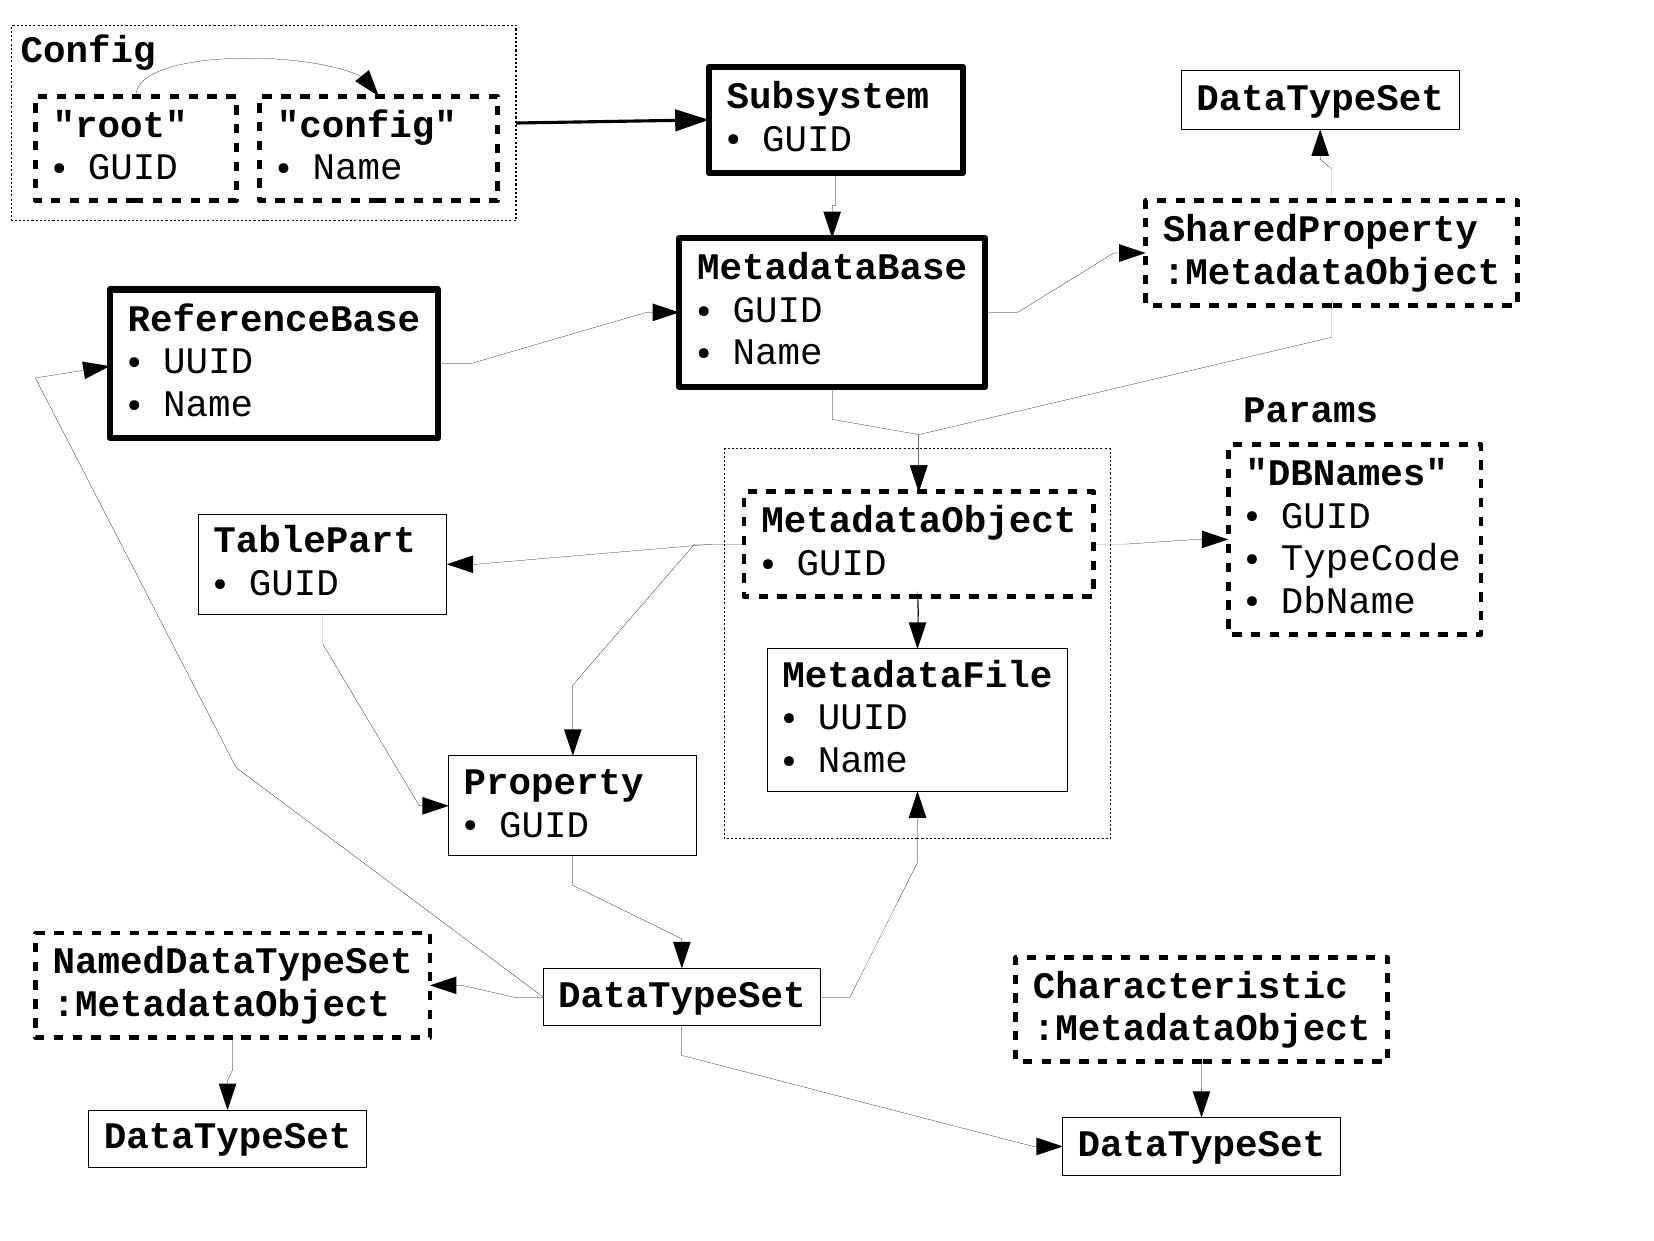

Config
Subsystem
GUID
DataTypeSet
"root"
GUID
"config"
Name
SharedProperty
:MetadataObject
MetadataBase
GUID
Name
ReferenceBase
UUID
Name
Params
"DBNames"
GUID
TypeCode
DbName
MetadataObject
GUID
TablePart
GUID
MetadataFile
UUID
Name
Property
GUID
NamedDataTypeSet
:MetadataObject
Characteristic
:MetadataObject
DataTypeSet
DataTypeSet
DataTypeSet